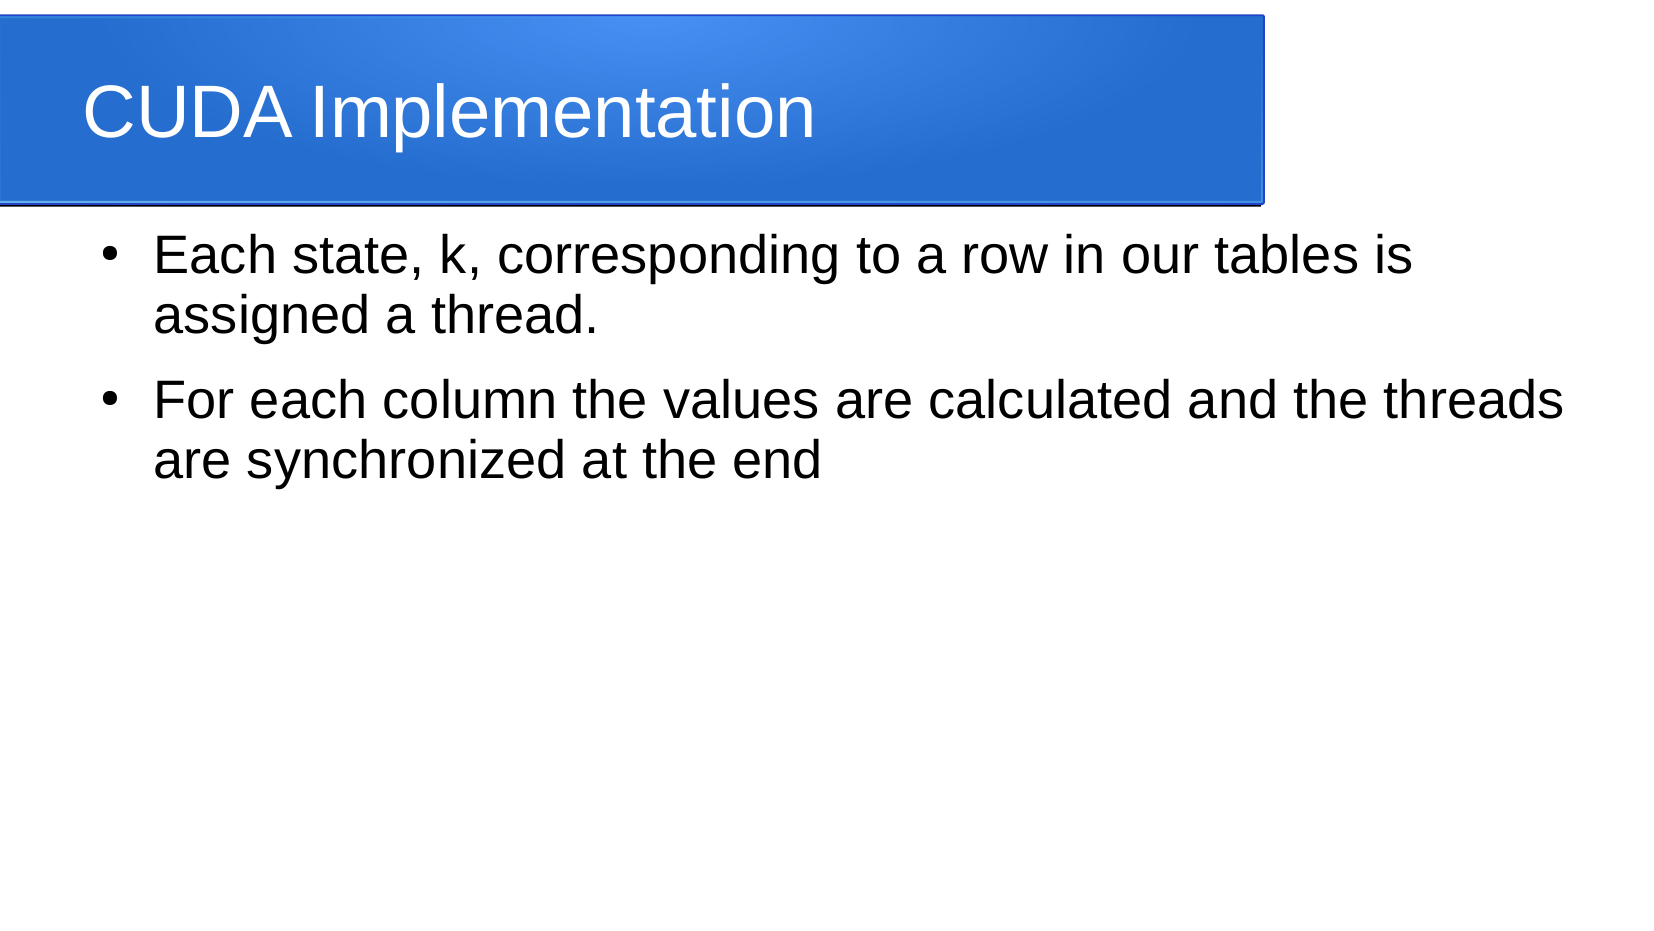

# CUDA Implementation
Each state, k, corresponding to a row in our tables is assigned a thread.
For each column the values are calculated and the threads are synchronized at the end